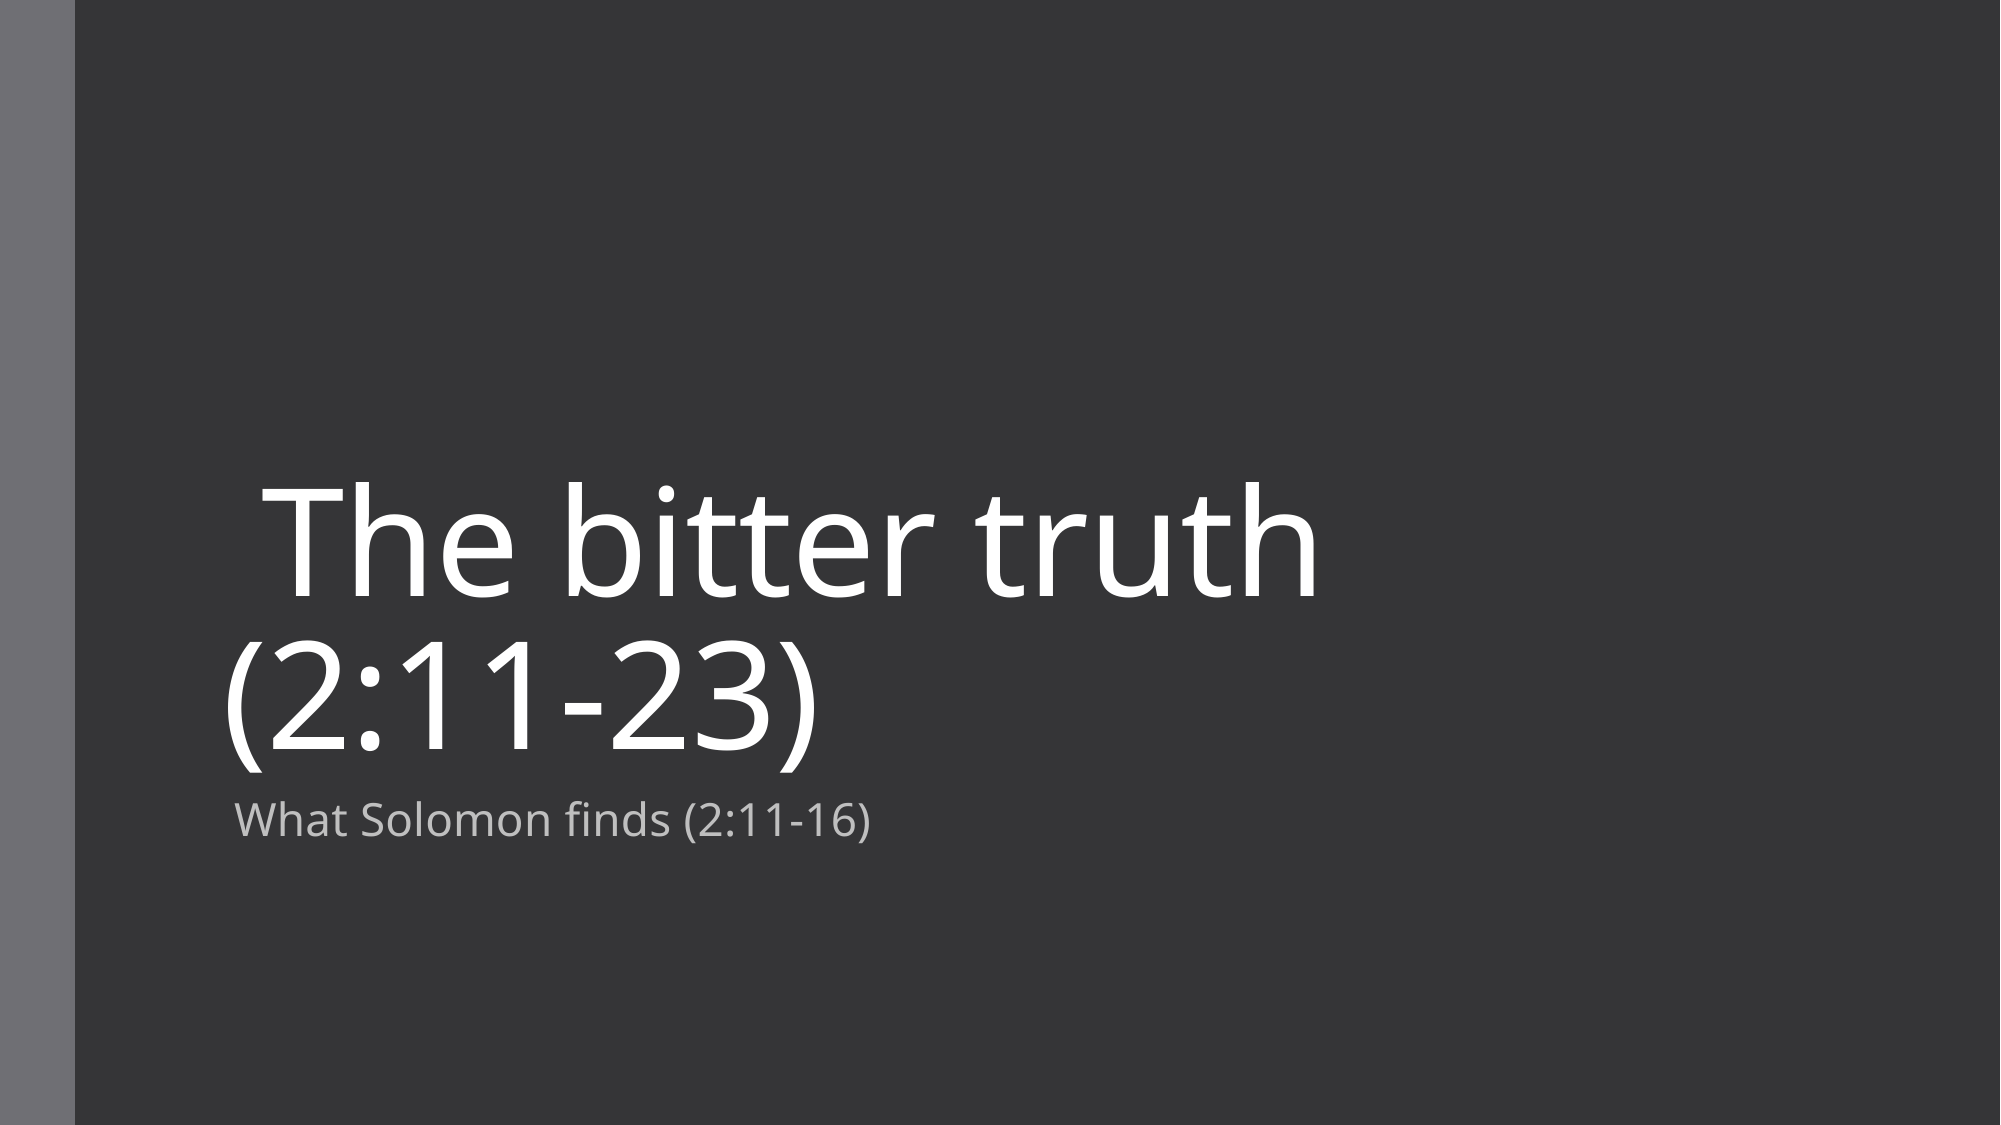

# The bitter truth (2:11-23)
 What Solomon finds (2:11-16)